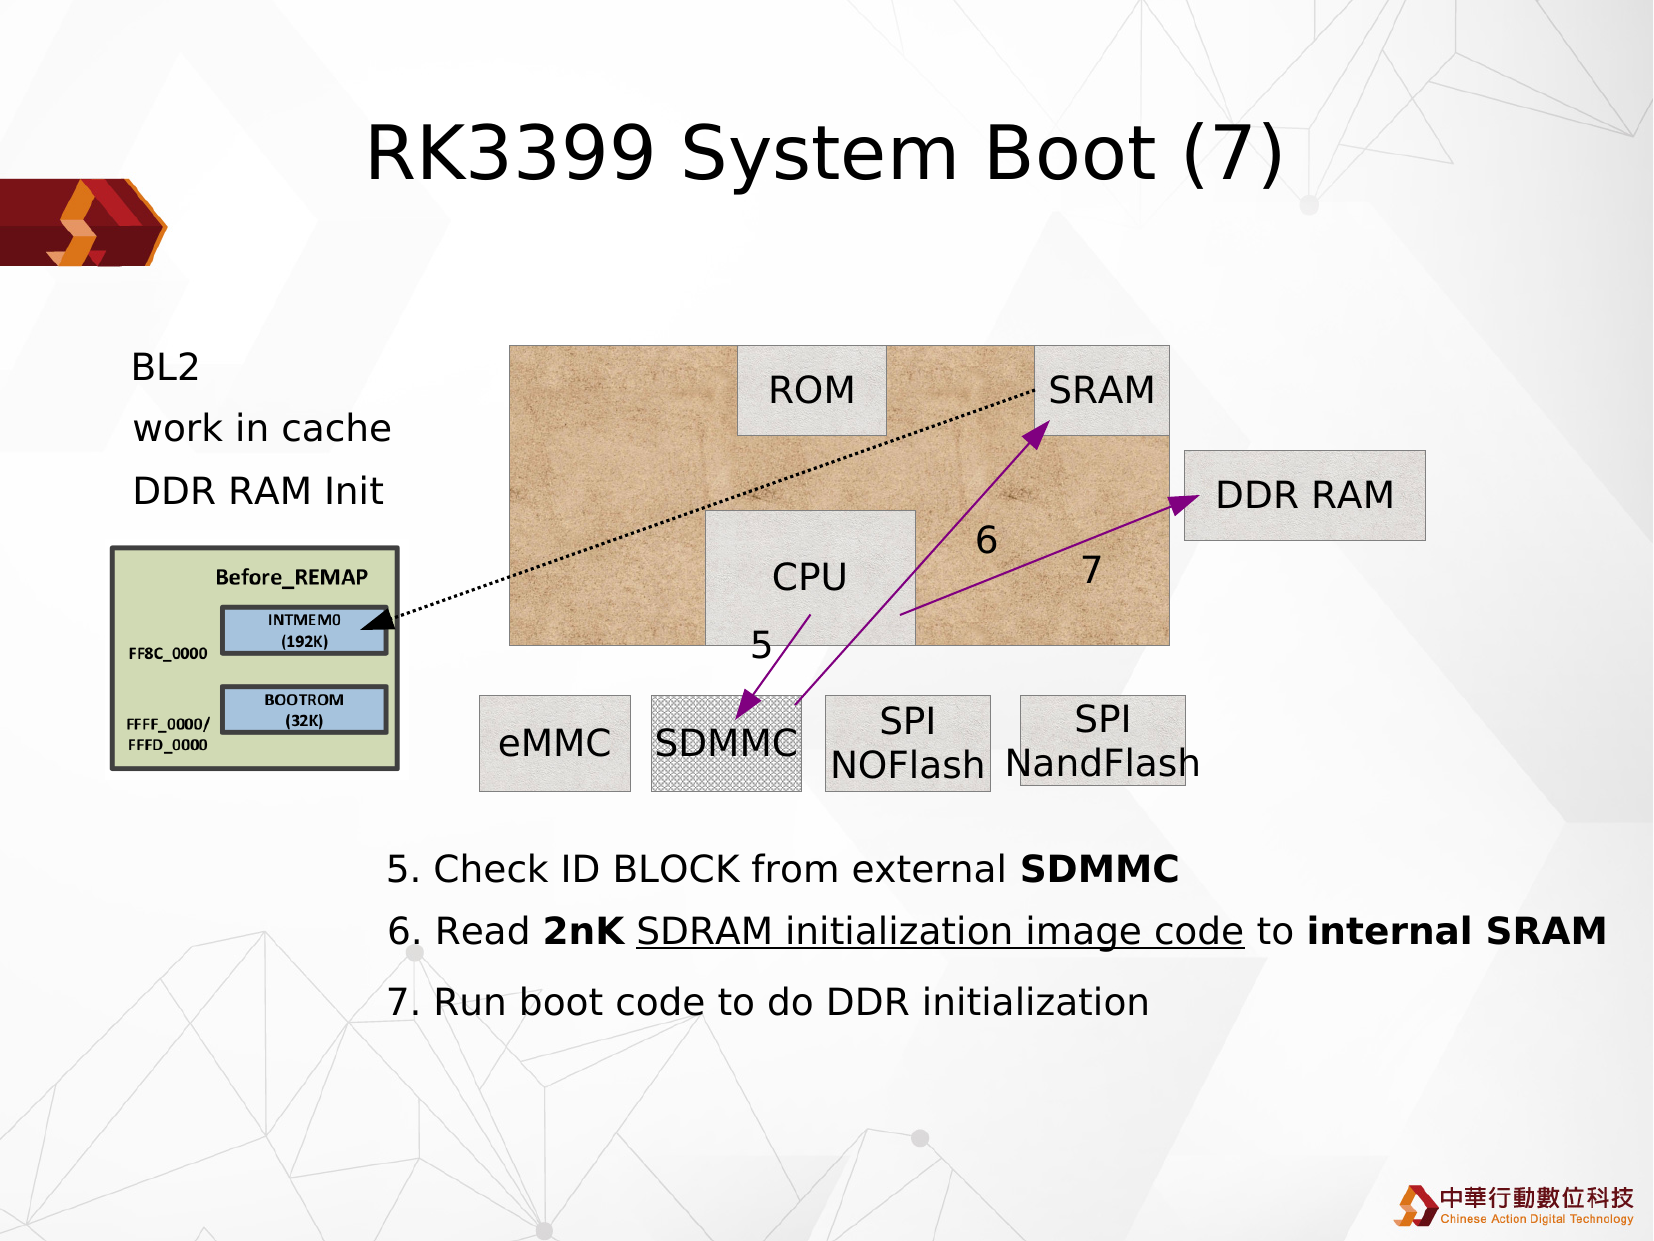

# RK3399 System Boot (7)
BL2
ROM
SRAM
work in cache
DDR RAM
DDR RAM Init
CPU
6
7
5
eMMC
SDMMC
SPI
NOFlash
SPI
NandFlash
5. Check ID BLOCK from external SDMMC
6. Read 2nK SDRAM initialization image code to internal SRAM
7. Run boot code to do DDR initialization